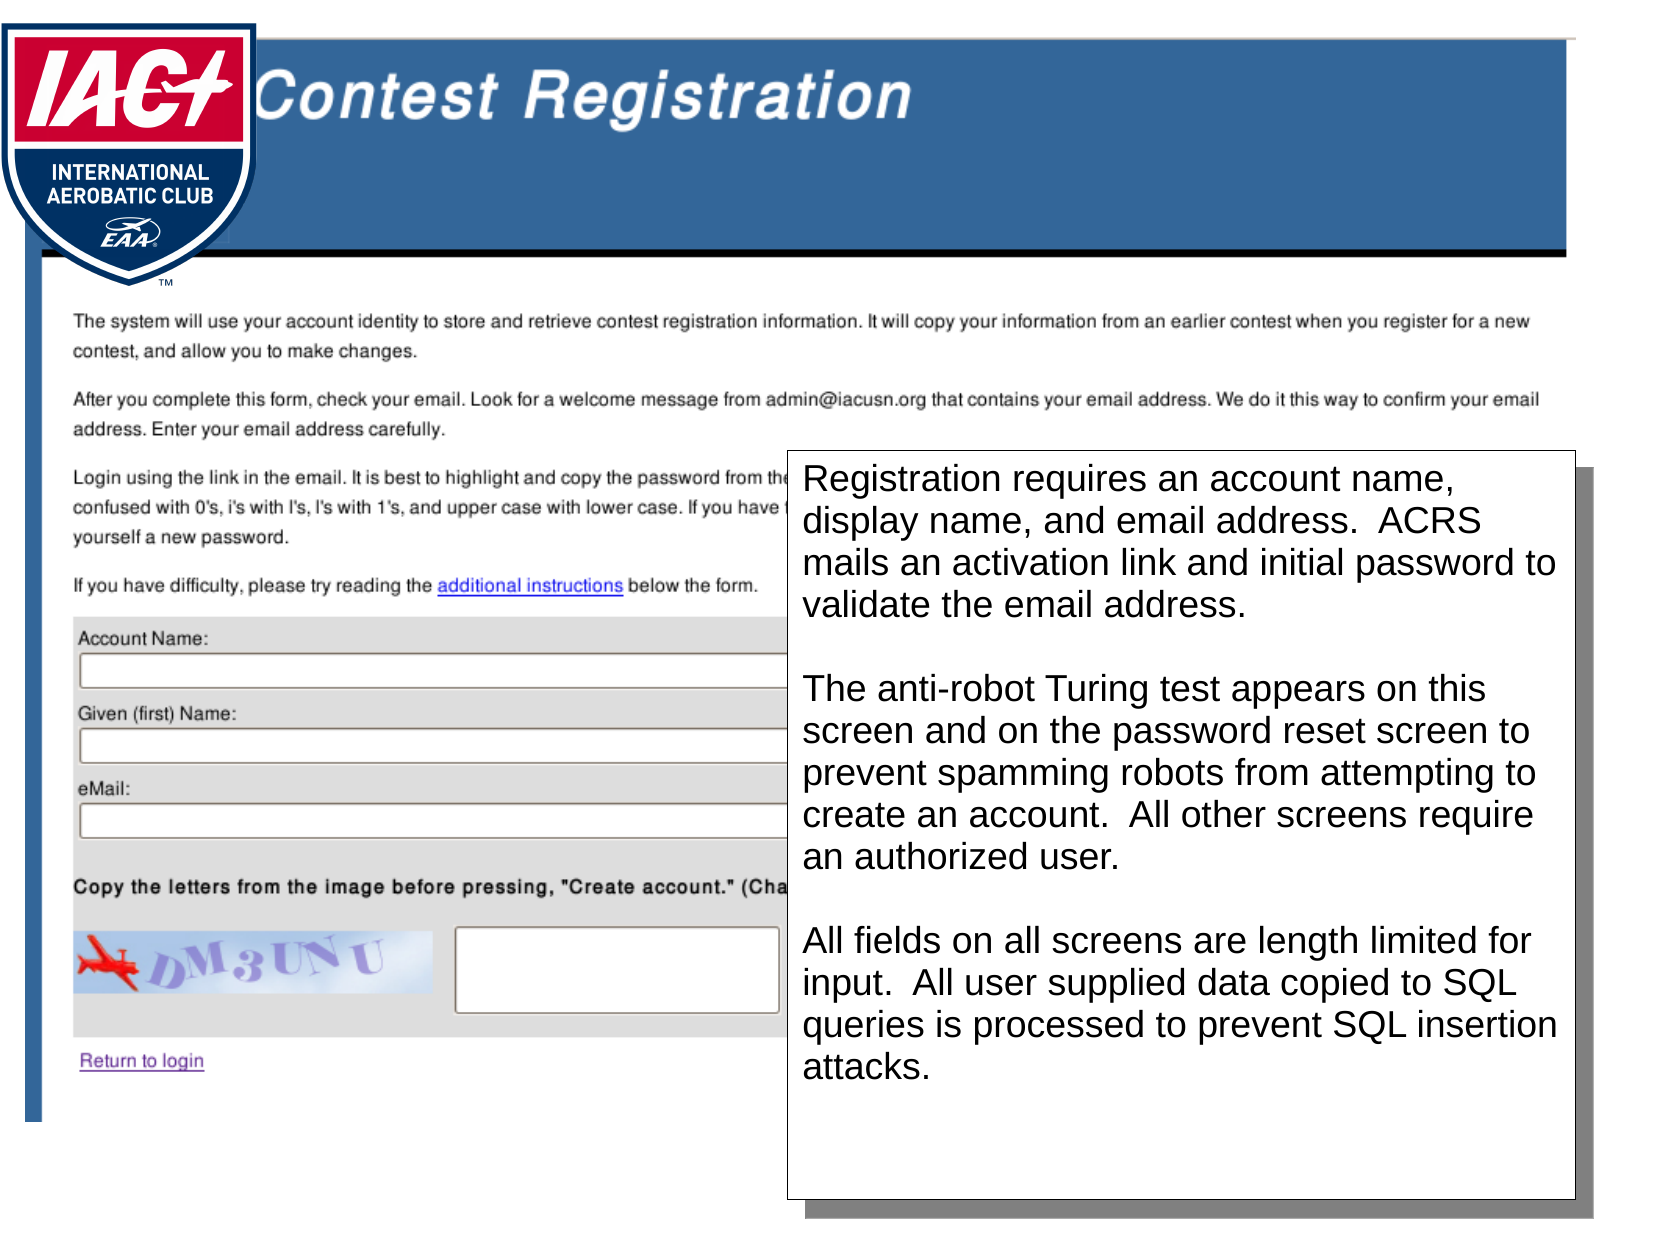

Registration requires an account name, display name, and email address. ACRS mails an activation link and initial password to validate the email address.
The anti-robot Turing test appears on this screen and on the password reset screen to prevent spamming robots from attempting to create an account. All other screens require an authorized user.
All fields on all screens are length limited for input. All user supplied data copied to SQL queries is processed to prevent SQL insertion attacks.